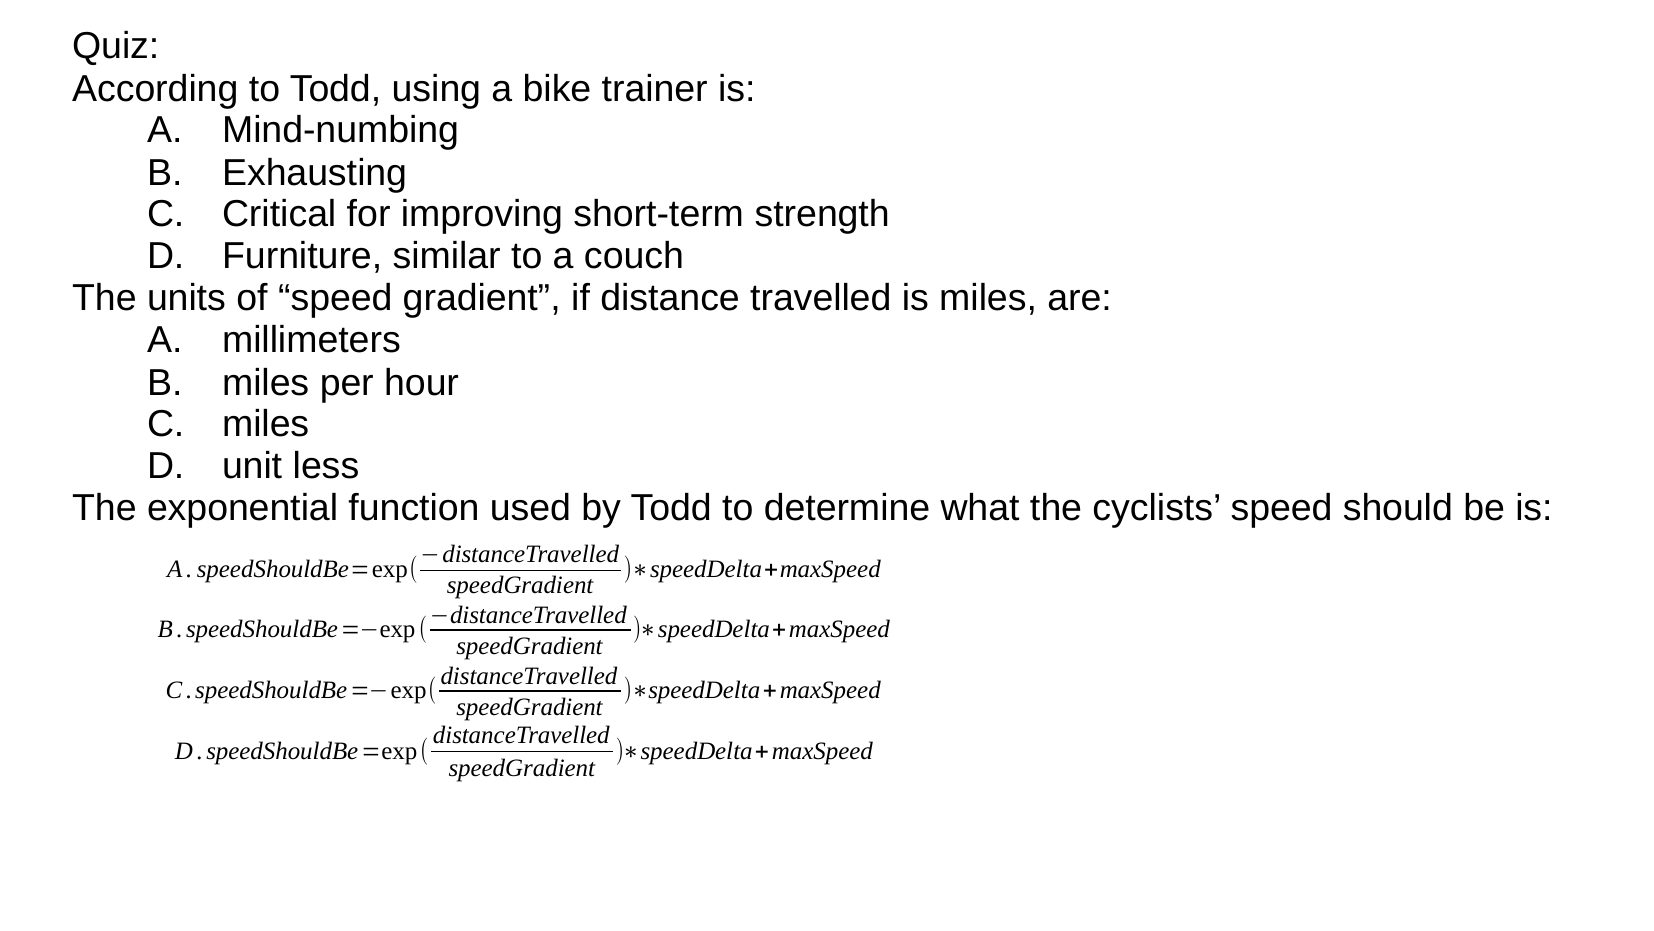

Quiz:
According to Todd, using a bike trainer is:
	A.	Mind-numbing
	B.	Exhausting
	C.	Critical for improving short-term strength
	D.	Furniture, similar to a couch
The units of “speed gradient”, if distance travelled is miles, are:
	A.	millimeters
	B.	miles per hour
	C.	miles
	D.	unit less
The exponential function used by Todd to determine what the cyclists’ speed should be is: